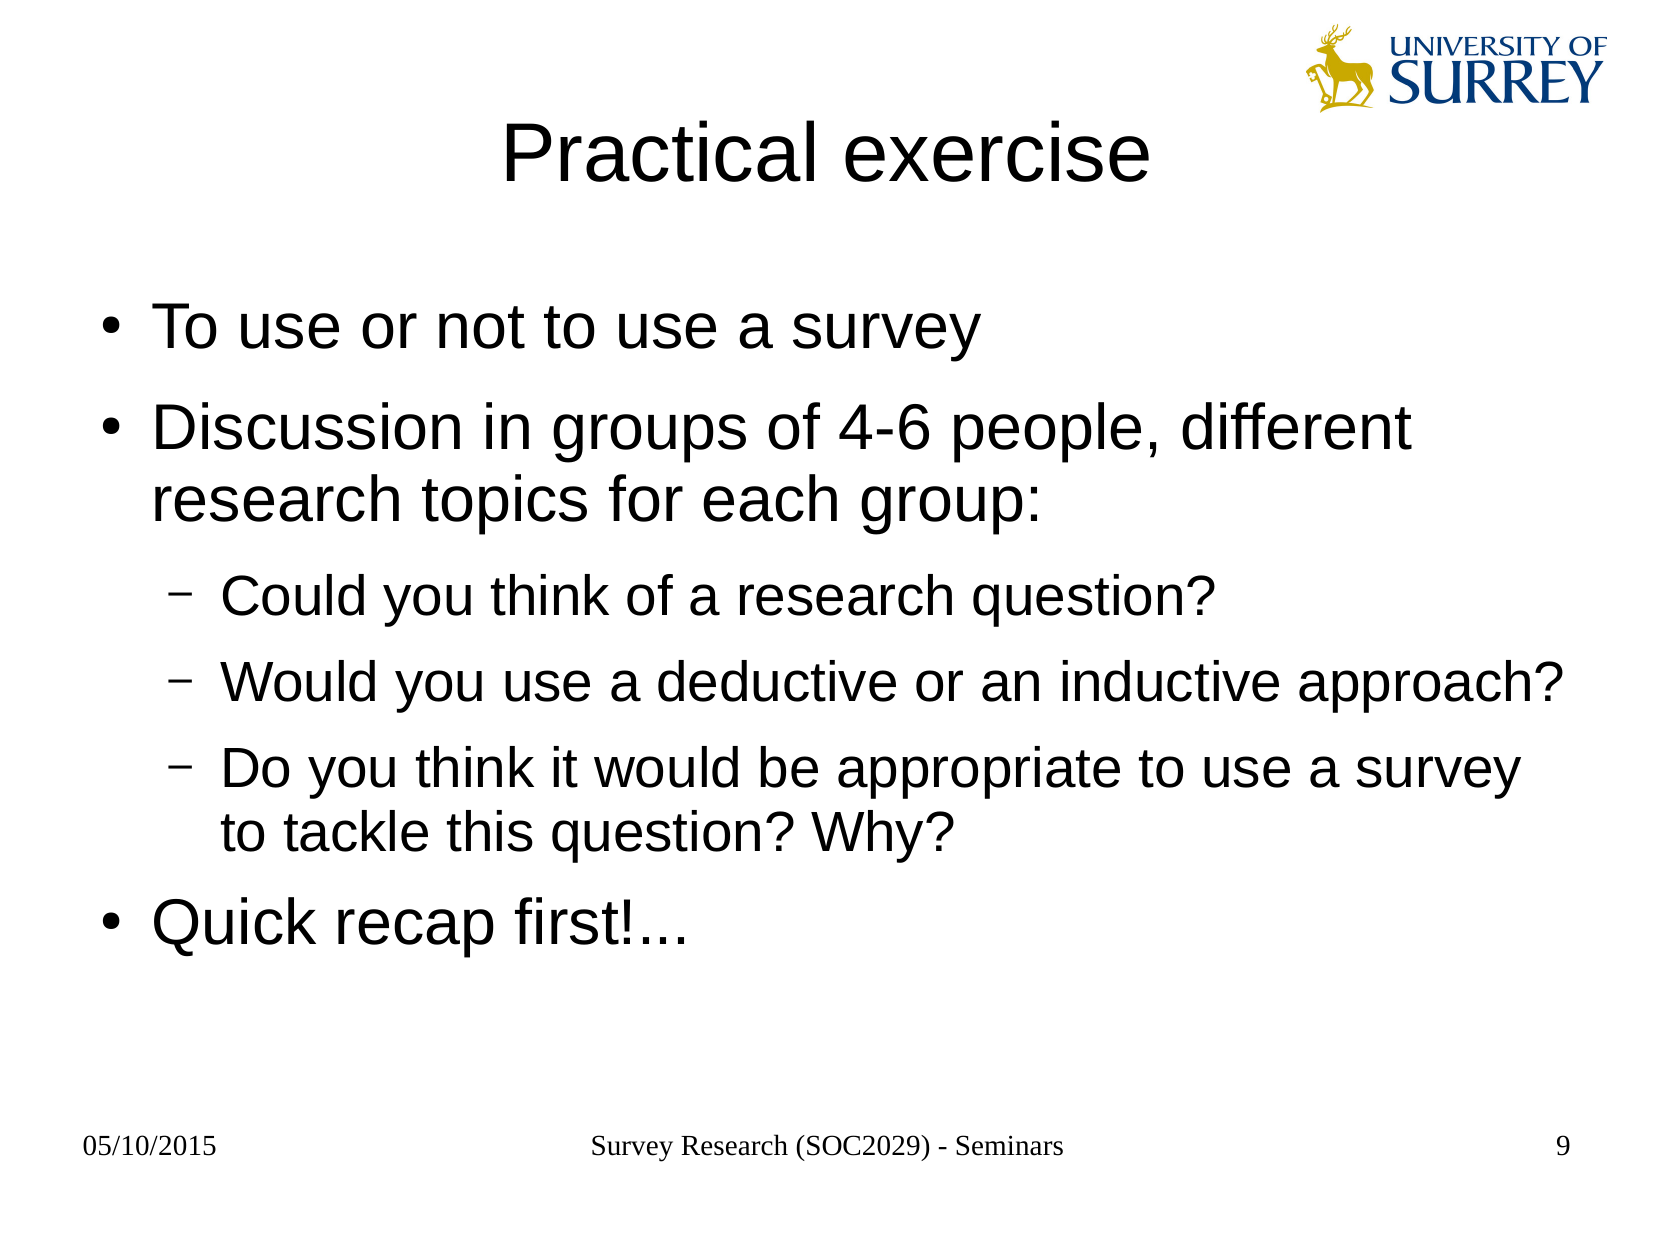

# Practical exercise
To use or not to use a survey
Discussion in groups of 4-6 people, different research topics for each group:
Could you think of a research question?
Would you use a deductive or an inductive approach?
Do you think it would be appropriate to use a survey to tackle this question? Why?
Quick recap first!...
05/10/2015
9